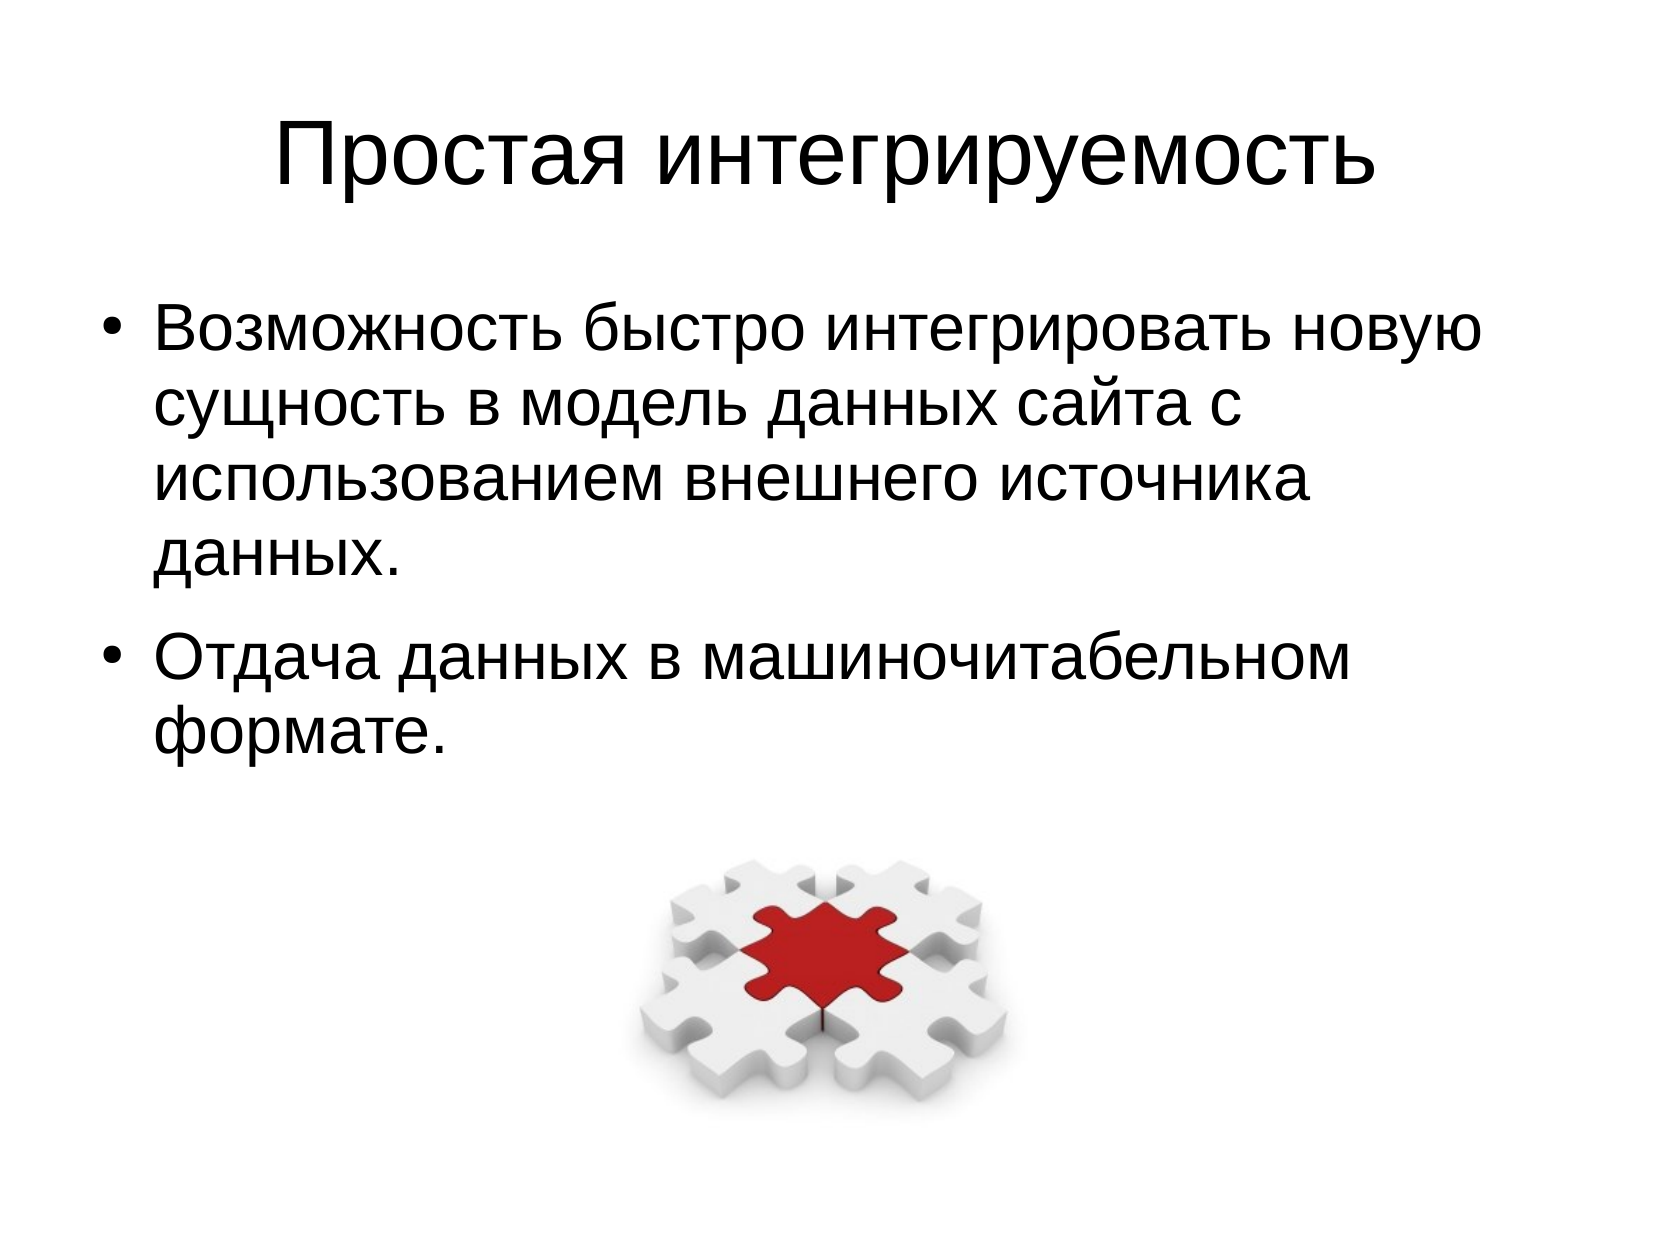

# Простая интегрируемость
Возможность быстро интегрировать новую сущность в модель данных сайта с использованием внешнего источника данных.
Отдача данных в машиночитабельном формате.